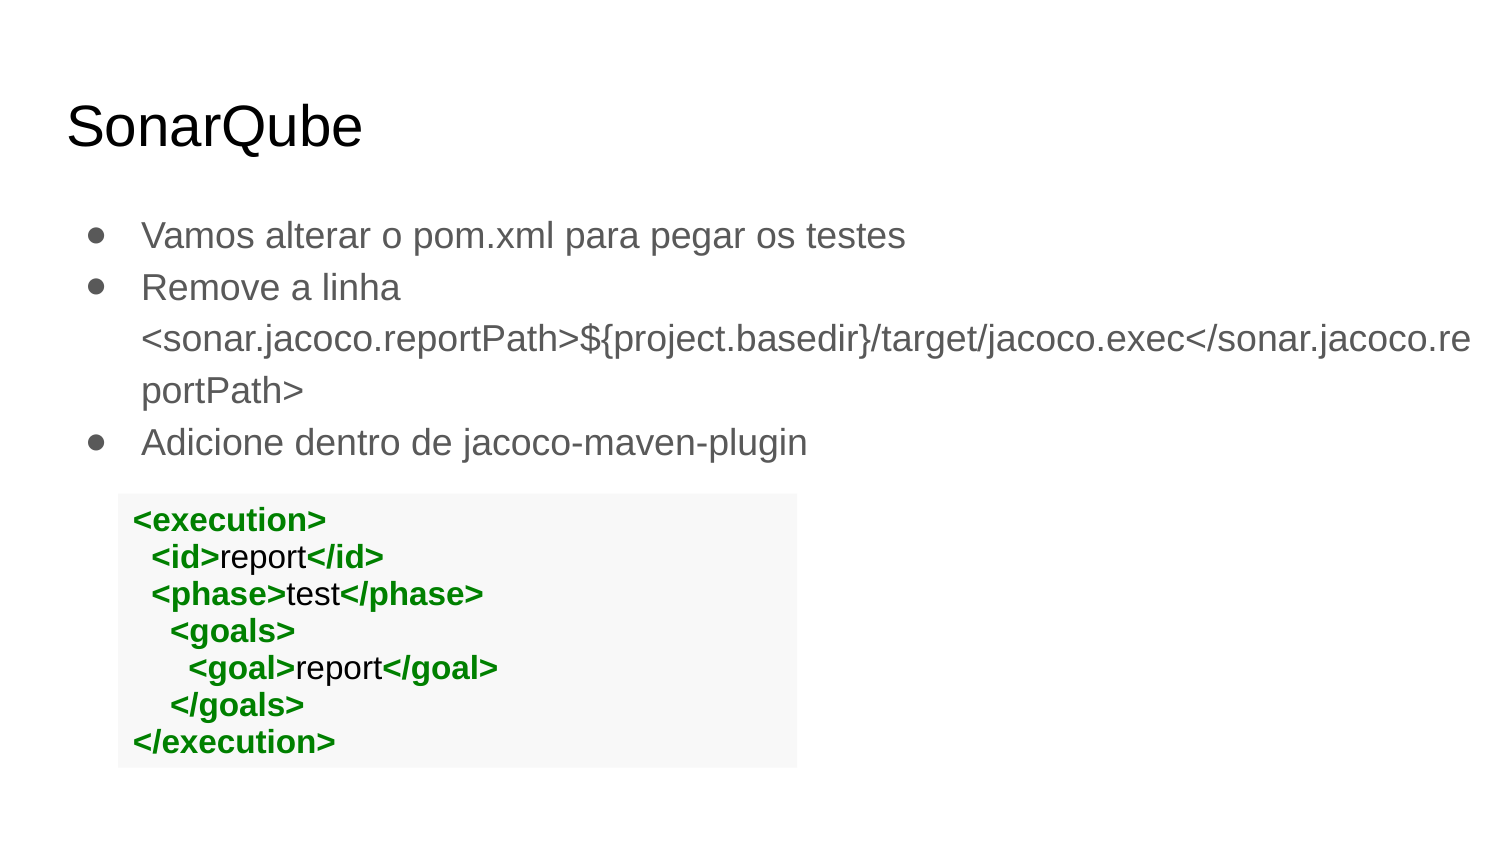

# SonarQube
Vamos alterar o pom.xml para pegar os testes
Remove a linha <sonar.jacoco.reportPath>${project.basedir}/target/jacoco.exec</sonar.jacoco.reportPath>
Adicione dentro de jacoco-maven-plugin
<execution>
 <id>report</id>
 <phase>test</phase>
 <goals>
 <goal>report</goal>
 </goals>
</execution>